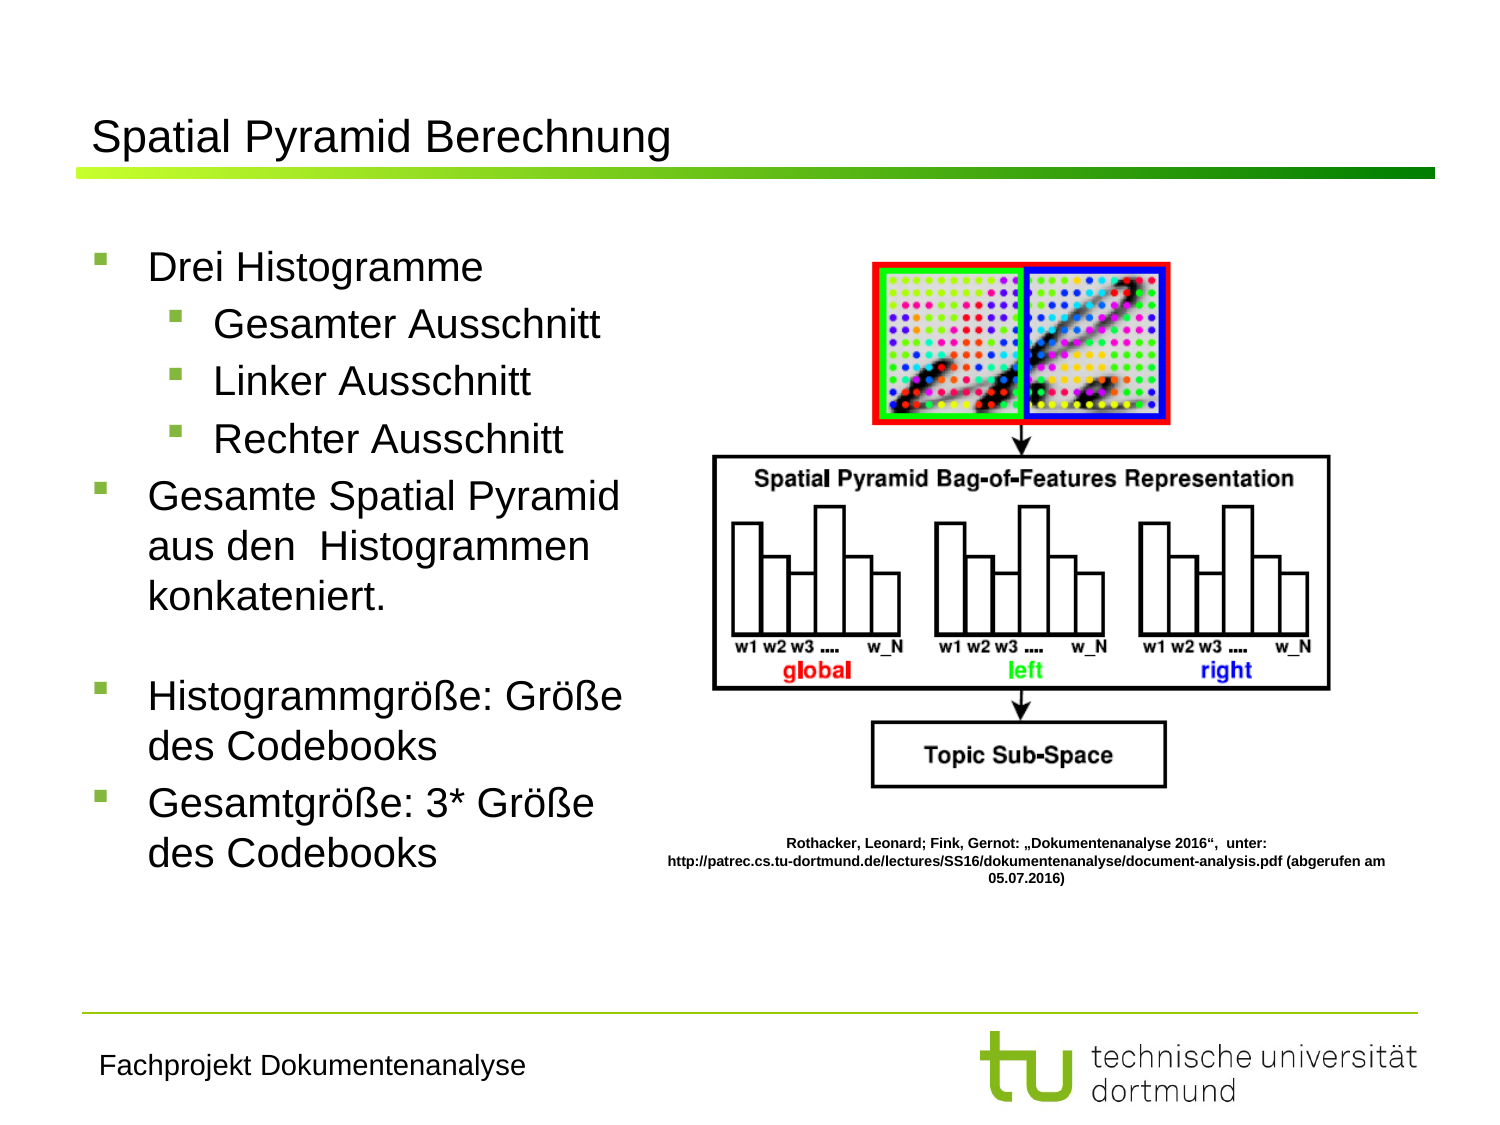

# Spatial Pyramid Berechnung
Drei Histogramme
Gesamter Ausschnitt
Linker Ausschnitt
Rechter Ausschnitt
Gesamte Spatial Pyramid aus den Histogrammen konkateniert.
Histogrammgröße: Größe des Codebooks
Gesamtgröße: 3* Größe des Codebooks
Rothacker, Leonard; Fink, Gernot: „Dokumentenanalyse 2016“, unter: http://patrec.cs.tu-dortmund.de/lectures/SS16/dokumentenanalyse/document-analysis.pdf (abgerufen am 05.07.2016)